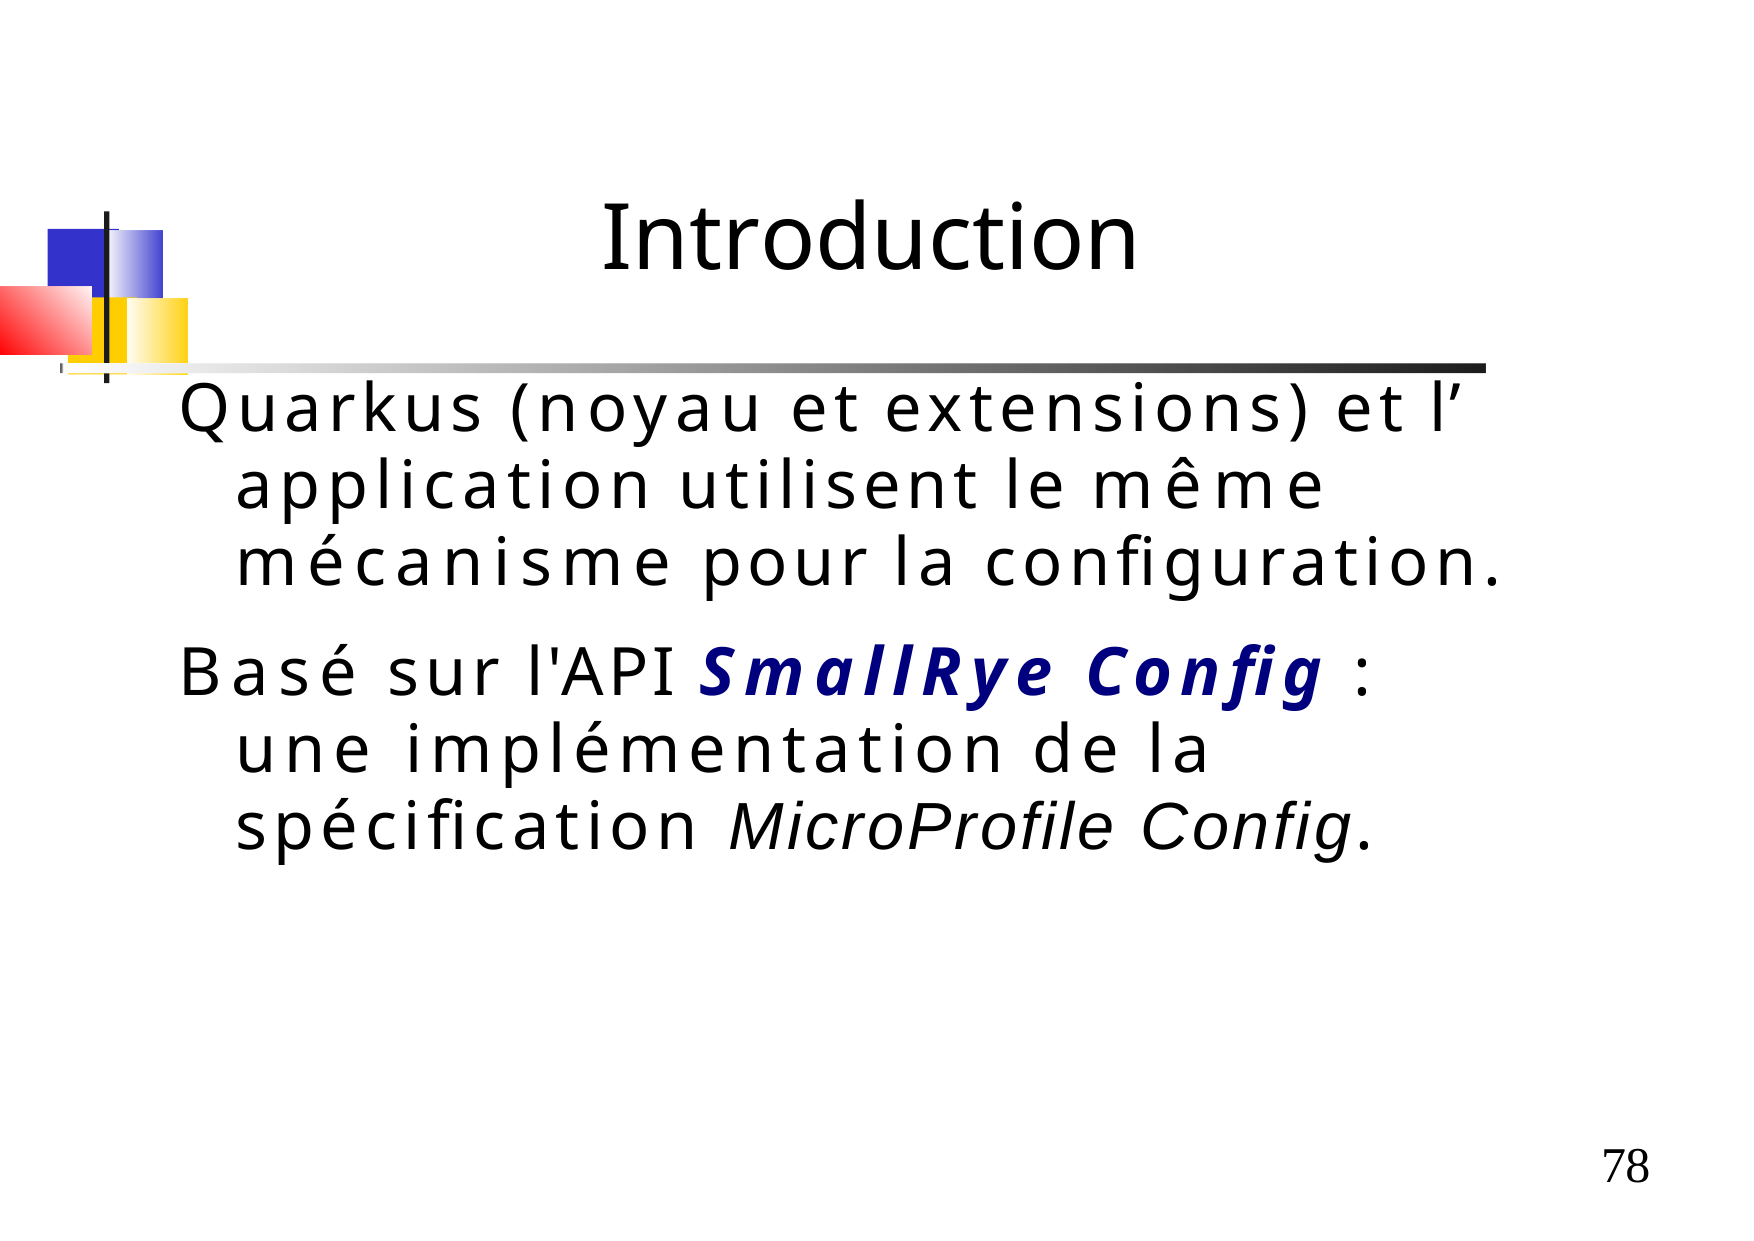

# Introduction
Quarkus (noyau et extensions) et l’ application utilisent le même mécanisme pour la configuration.
Basé sur l'API SmallRye Config : une implémentation de la spécification MicroProfile Config.
78